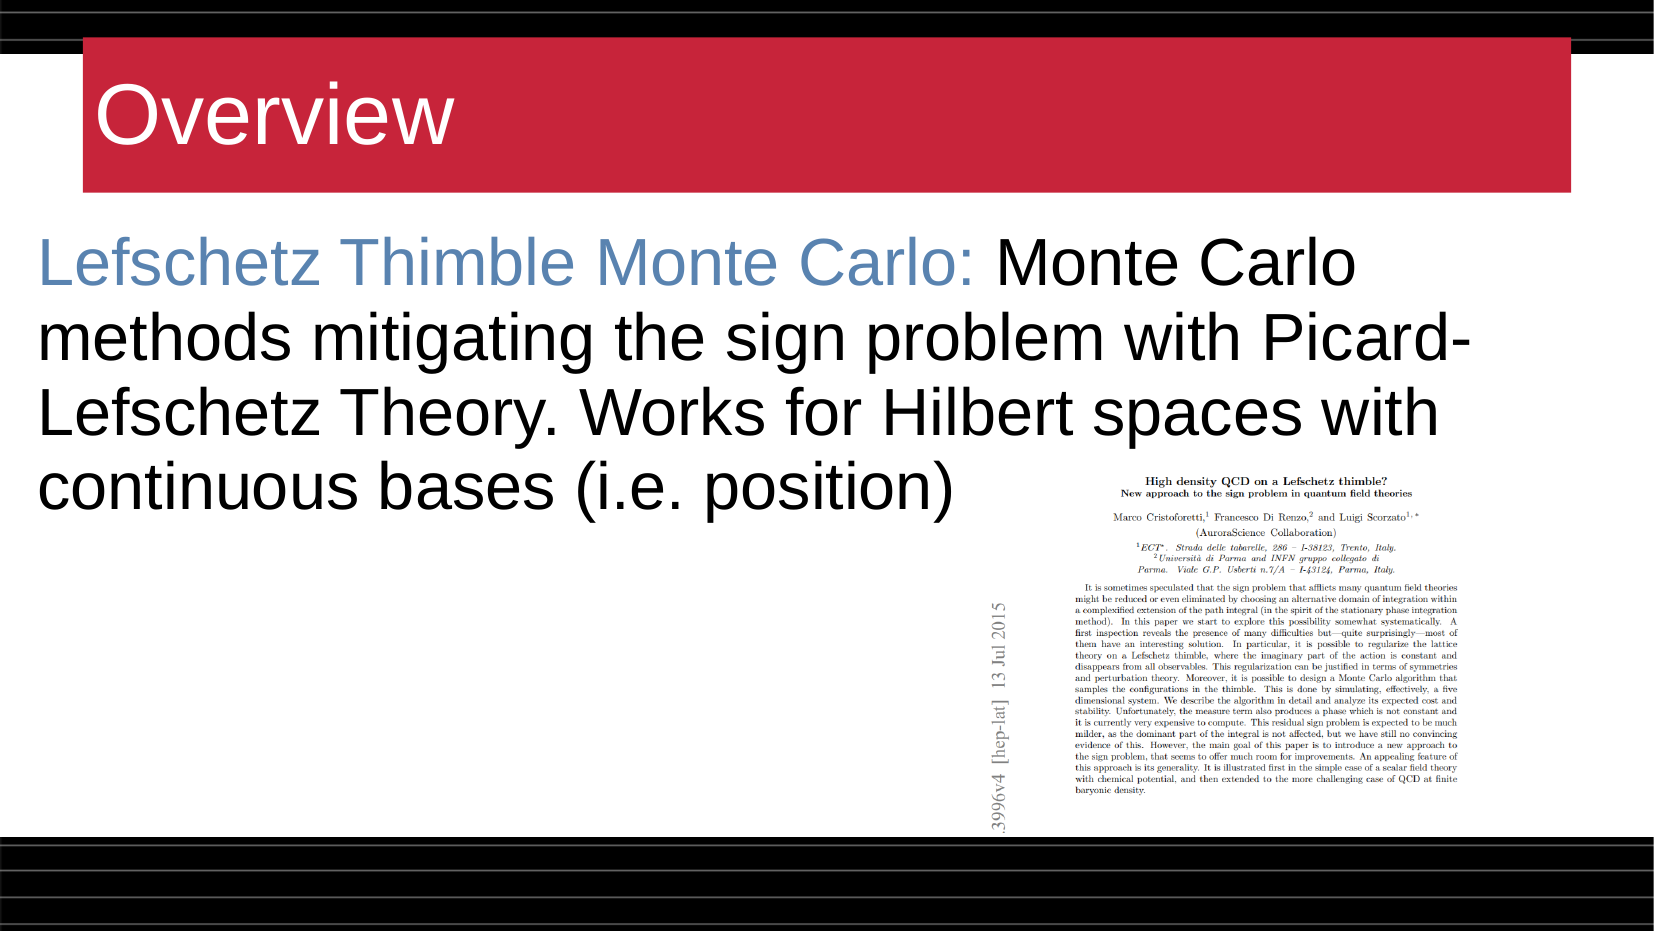

Overview
# Lefschetz Thimble Monte Carlo: Monte Carlo methods mitigating the sign problem with Picard-Lefschetz Theory. Works for Hilbert spaces with continuous bases (i.e. position)